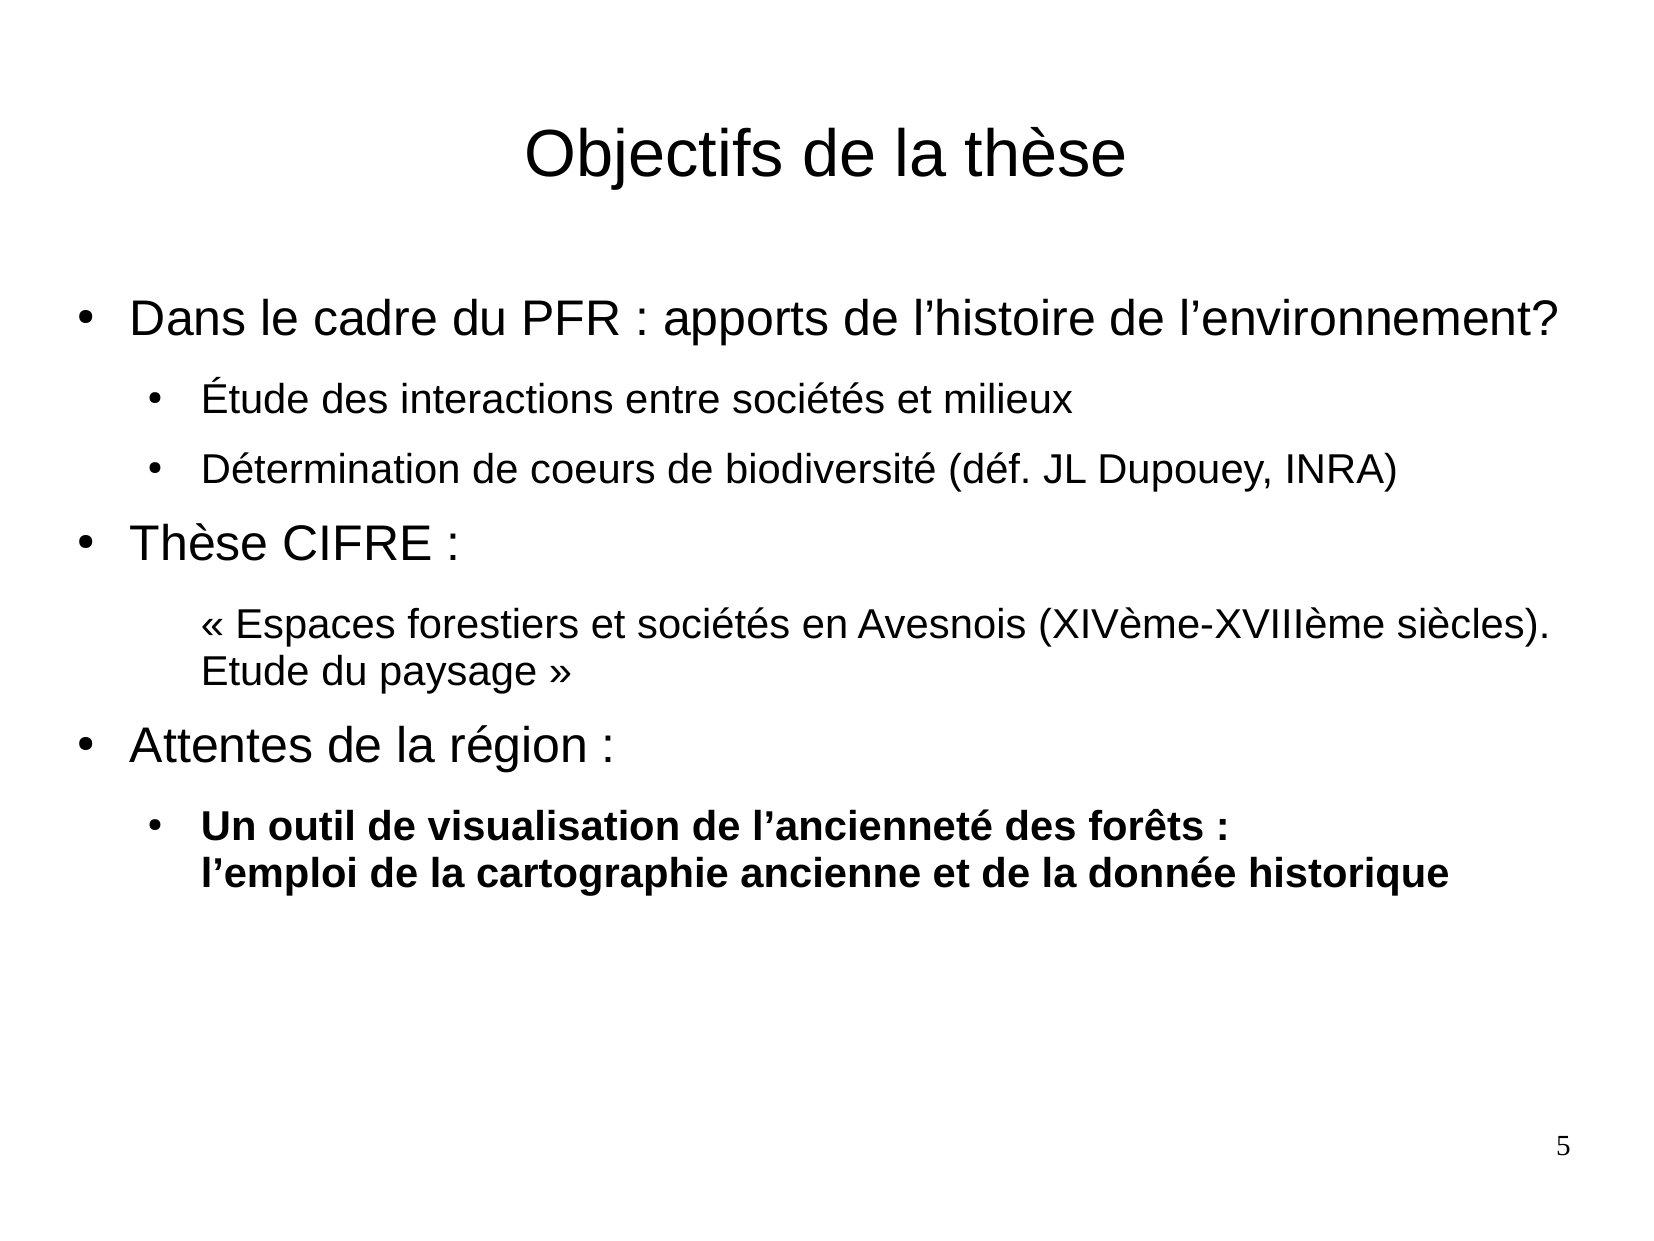

# Objectifs de la thèse
Dans le cadre du PFR : apports de l’histoire de l’environnement?
Étude des interactions entre sociétés et milieux
Détermination de coeurs de biodiversité (déf. JL Dupouey, INRA)
Thèse CIFRE :
« Espaces forestiers et sociétés en Avesnois (XIVème-XVIIIème siècles). Etude du paysage »
Attentes de la région :
Un outil de visualisation de l’ancienneté des forêts :
l’emploi de la cartographie ancienne et de la donnée historique
5